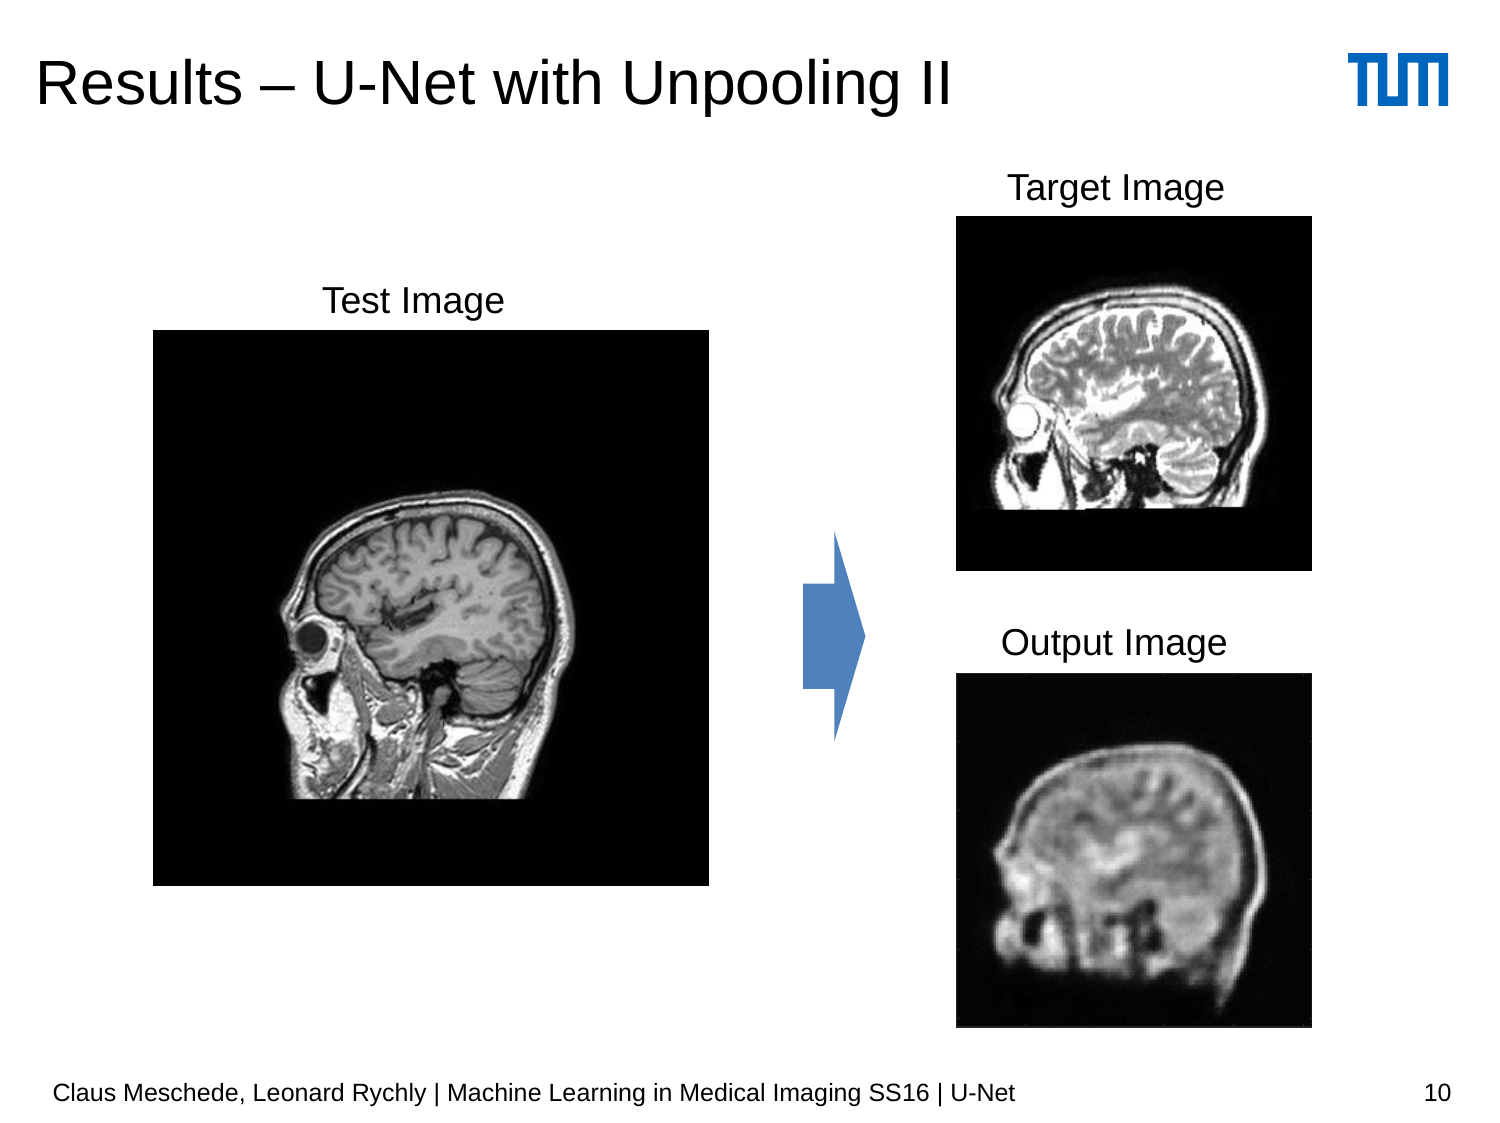

# Results – U-Net with Unpooling II
Target Image
Test Image
Output Image
Claus Meschede, Leonard Rychly | Machine Learning in Medical Imaging SS16 | U-Net
10